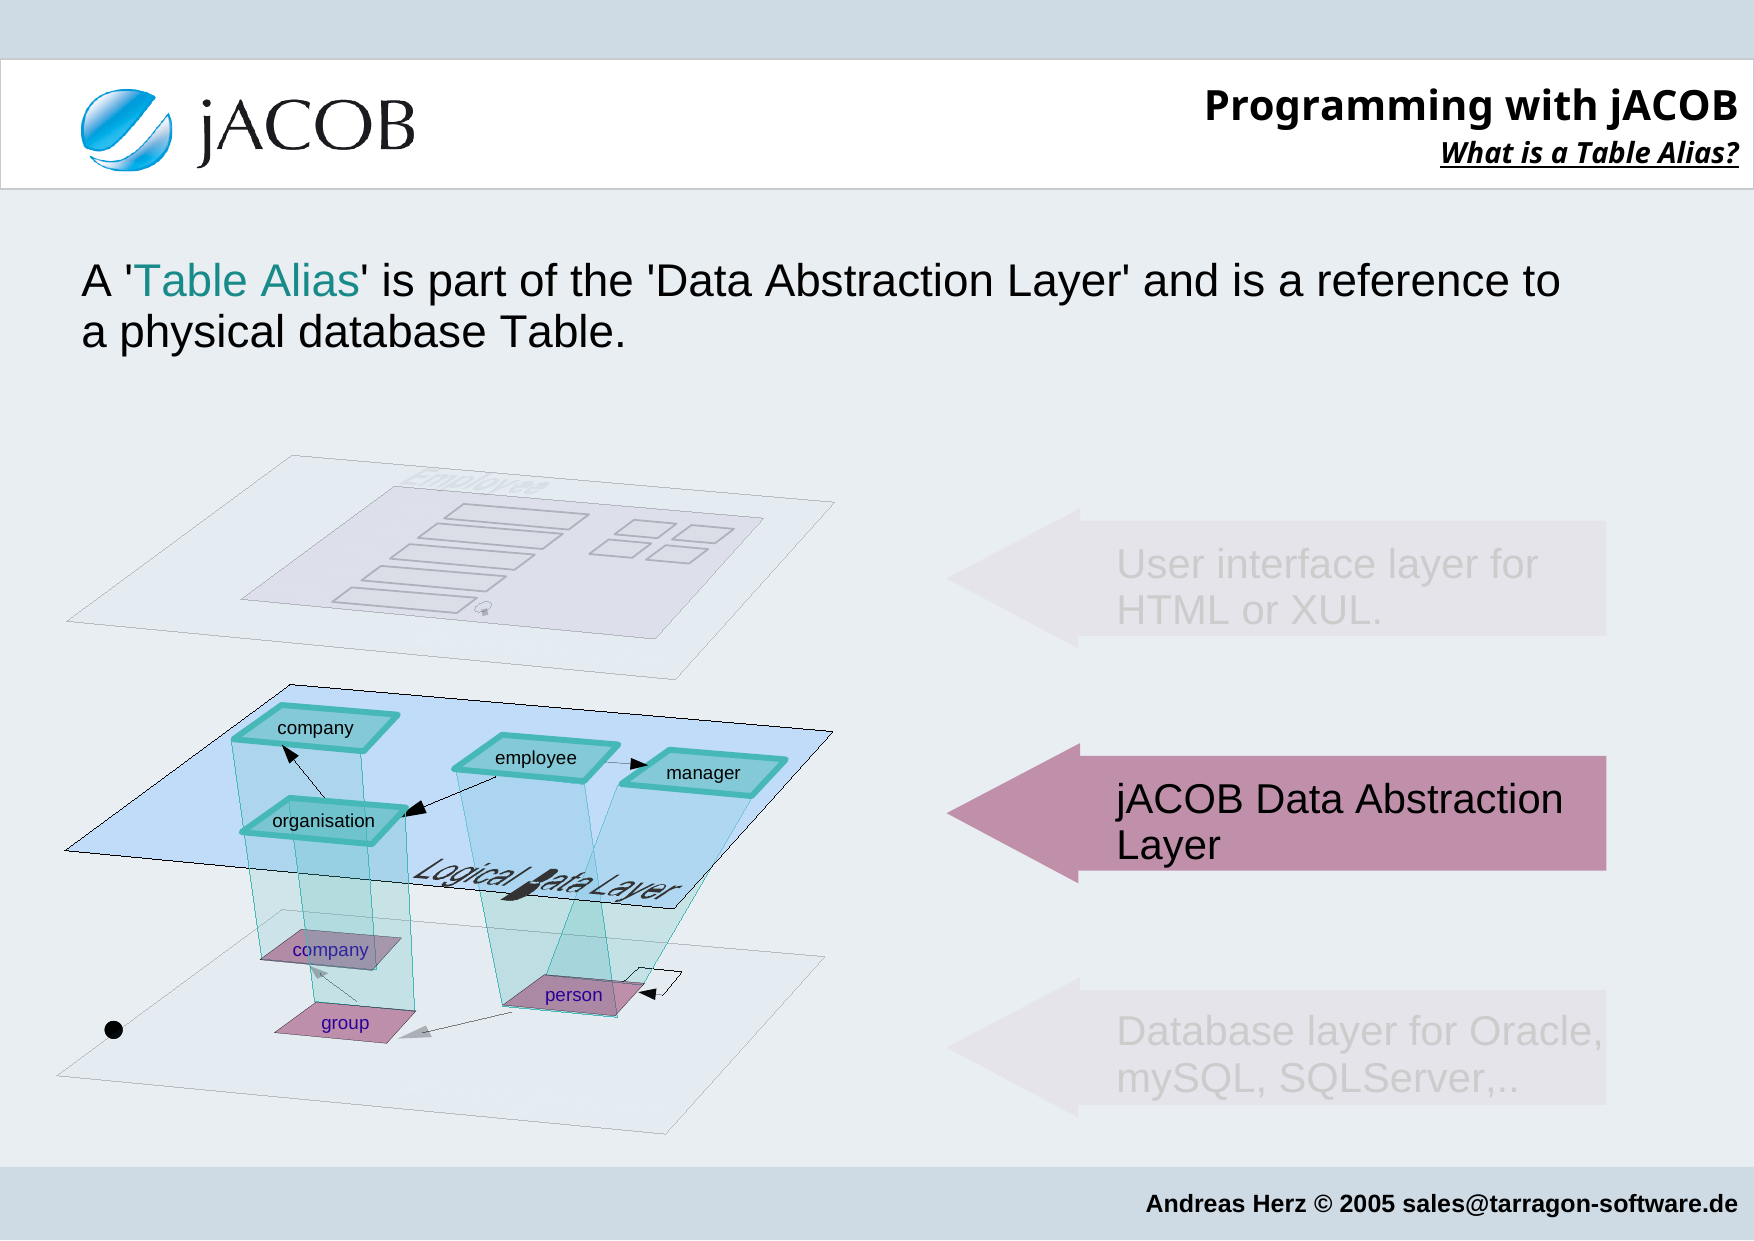

# Programming with jACOB What is a Table Alias?
A 'Table Alias' is part of the 'Data Abstraction Layer' and is a reference to a physical database Table.
User interface layer for
HTML or XUL.
company
employee
jACOB Data Abstraction
Layer
manager
organisation
company
person
Database layer for Oracle,
mySQL, SQLServer,..
group
Andreas Herz © 2005 sales@tarragon-software.de